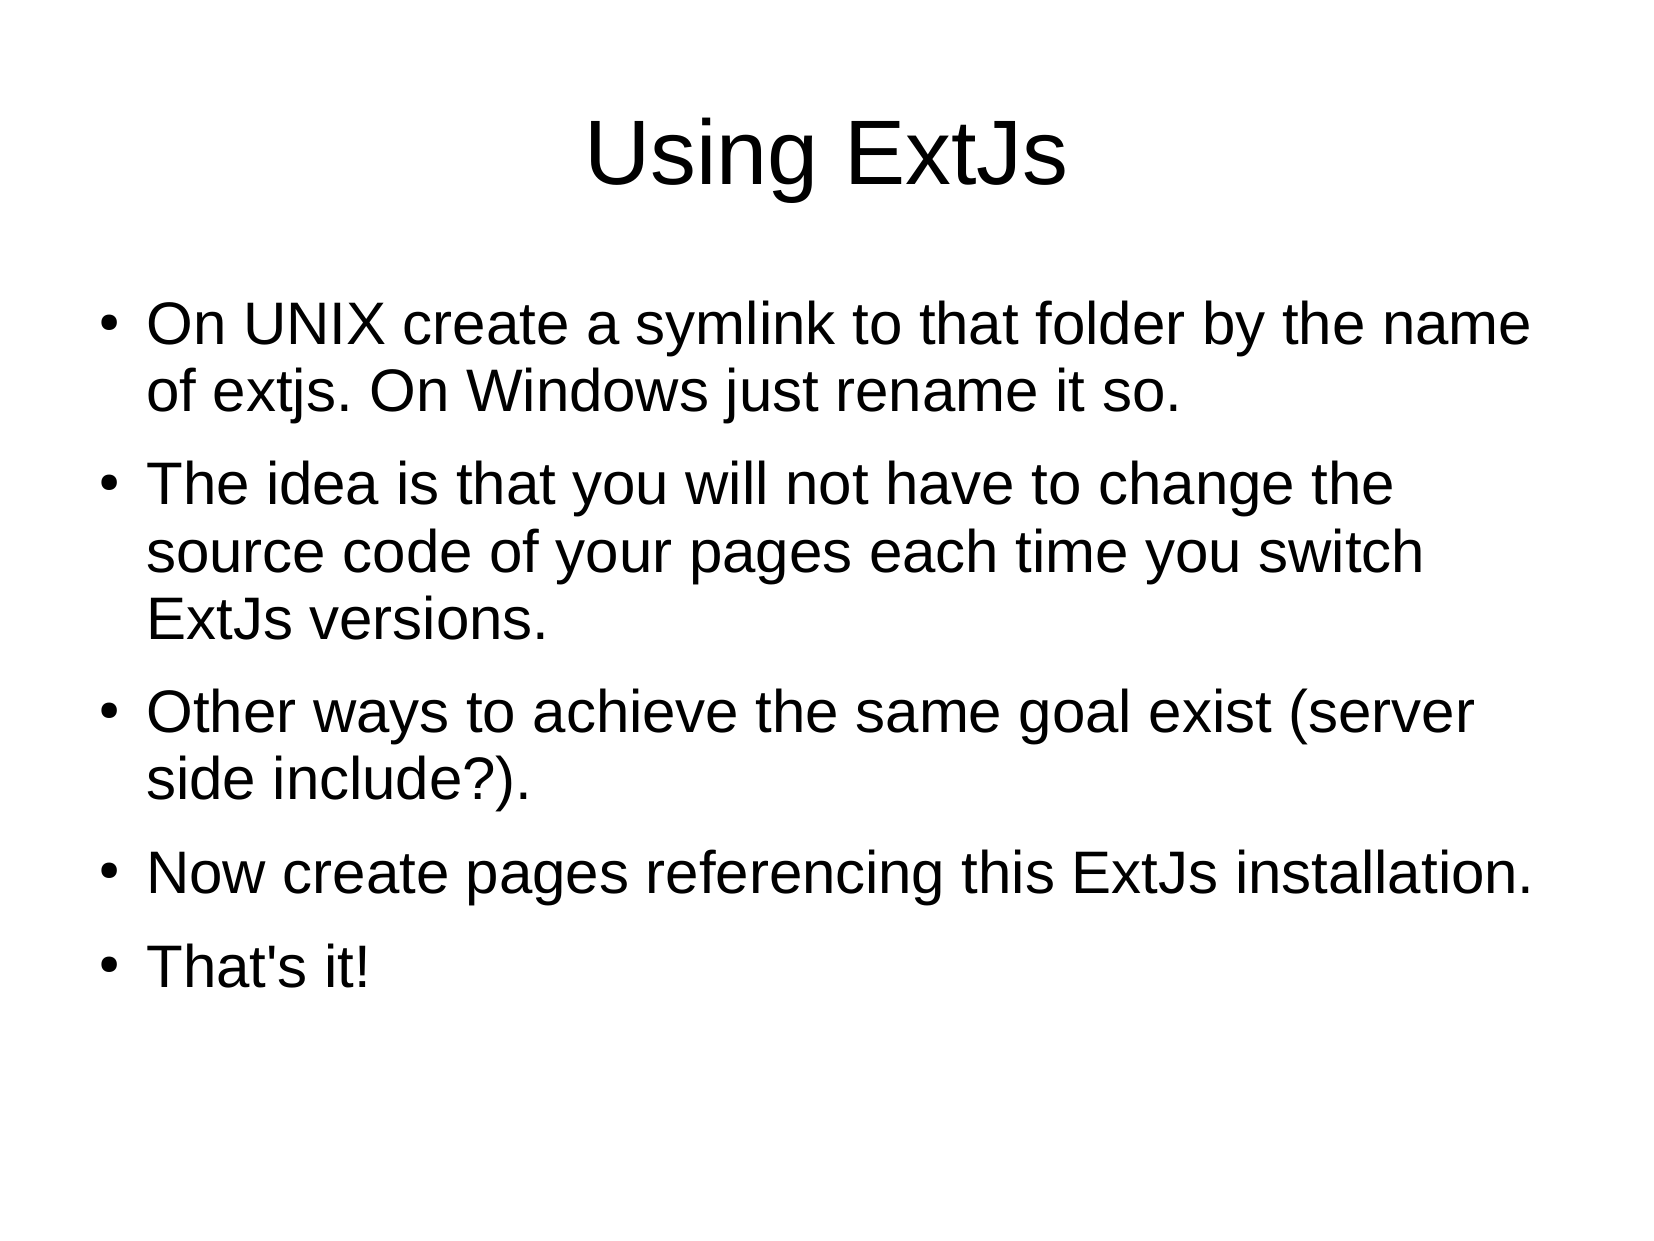

# Using ExtJs
On UNIX create a symlink to that folder by the name of extjs. On Windows just rename it so.
The idea is that you will not have to change the source code of your pages each time you switch ExtJs versions.
Other ways to achieve the same goal exist (server side include?).
Now create pages referencing this ExtJs installation.
That's it!